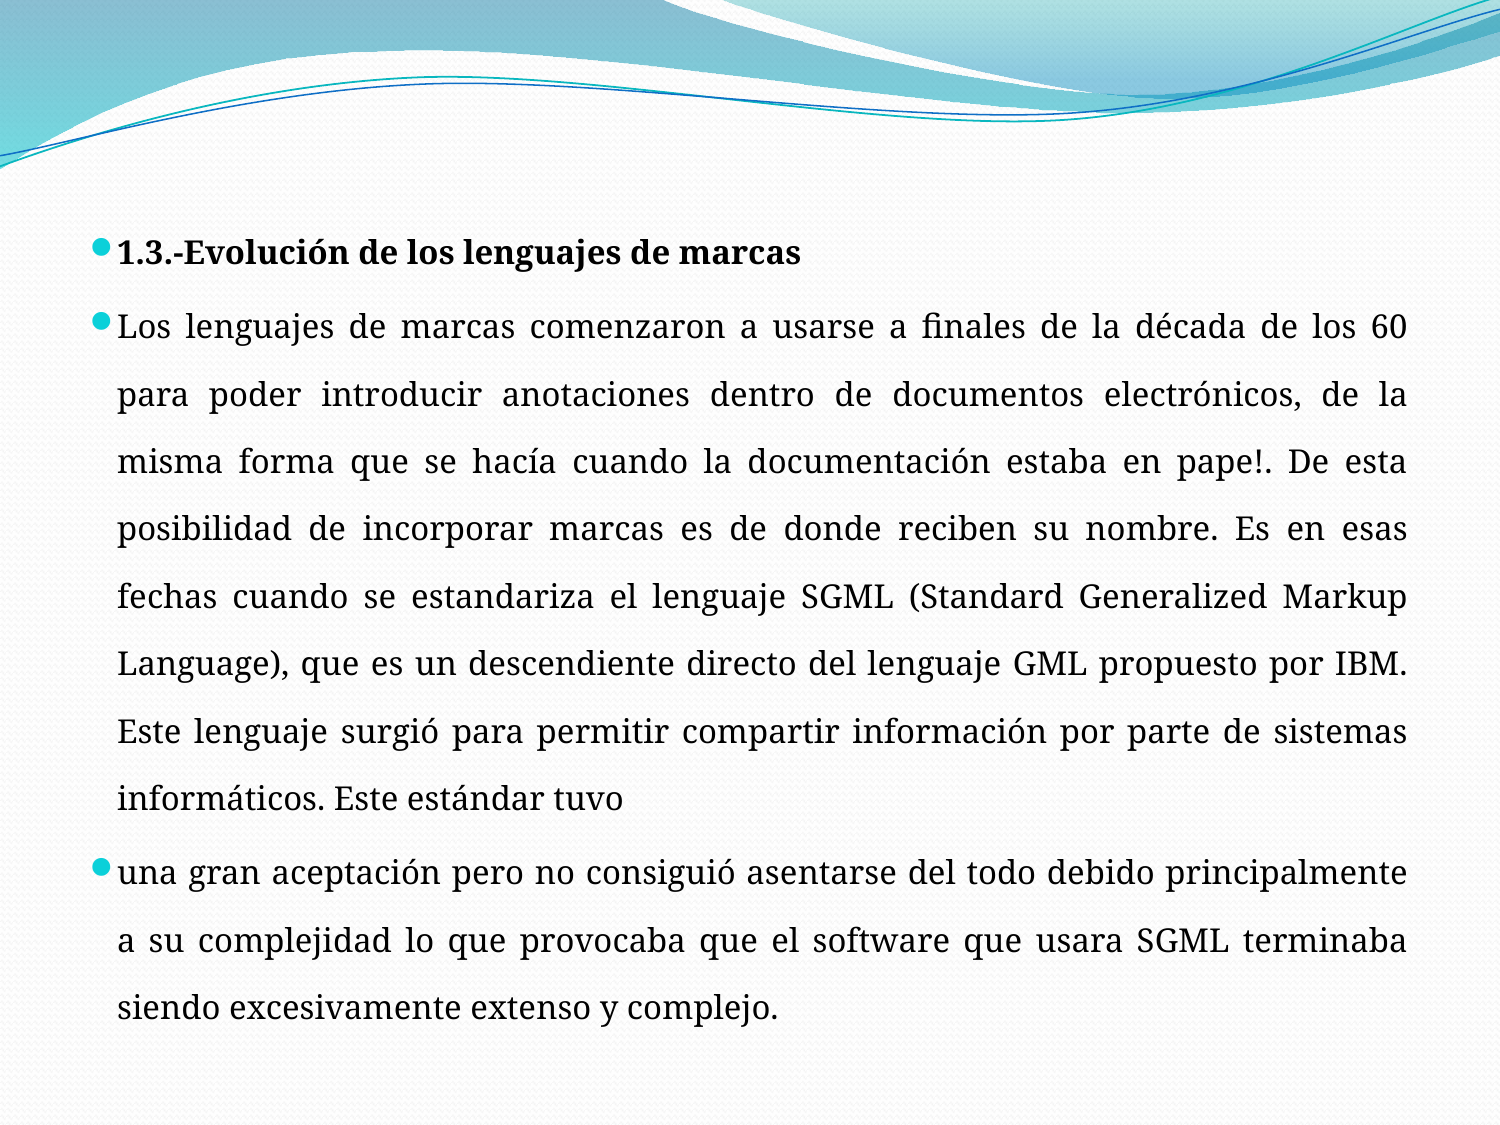

# 1.3.-Evolución de los lenguajes de marcas
Los lenguajes de marcas comenzaron a usarse a finales de la década de los 60 para poder introducir anotaciones dentro de documentos electrónicos, de la misma forma que se hacía cuando la documentación estaba en pape!. De esta posibilidad de incorporar marcas es de donde reciben su nombre. Es en esas fechas cuando se estandariza el lenguaje SGML (Standard Generalized Markup Language), que es un descendiente directo del lenguaje GML propuesto por IBM. Este lenguaje surgió para permitir compartir información por parte de sistemas informáticos. Este estándar tuvo
una gran aceptación pero no consiguió asentarse del todo debido principalmente a su complejidad lo que provocaba que el software que usara SGML terminaba siendo excesivamente extenso y complejo.